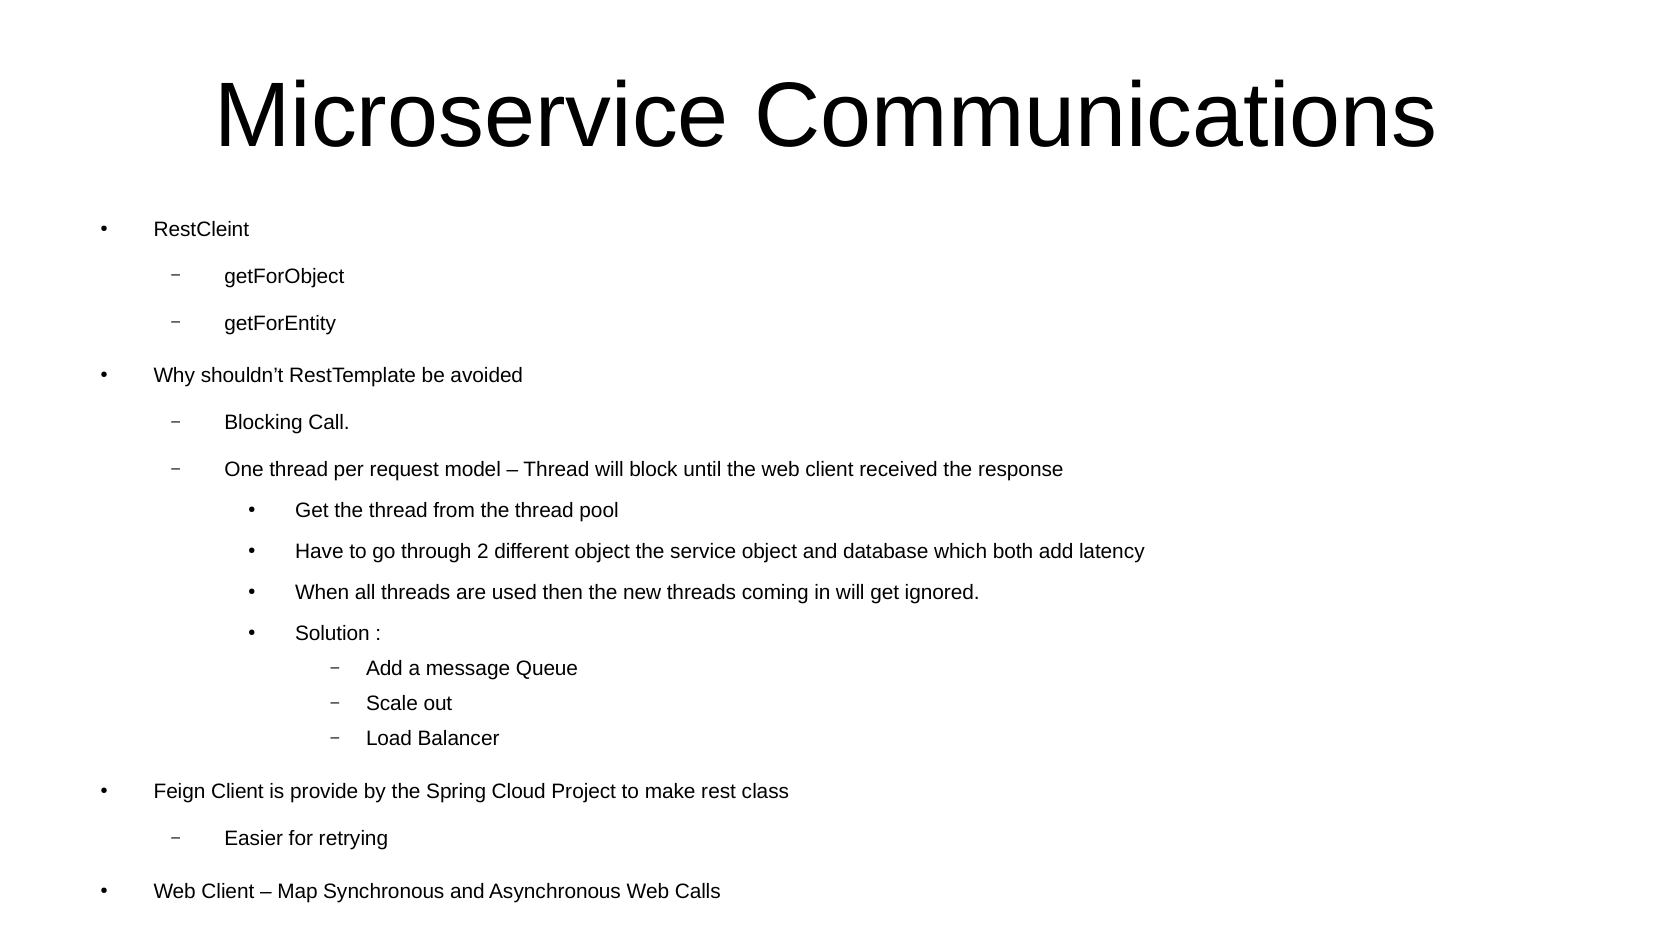

# Microservice Communications
RestCleint
getForObject
getForEntity
Why shouldn’t RestTemplate be avoided
Blocking Call.
One thread per request model – Thread will block until the web client received the response
Get the thread from the thread pool
Have to go through 2 different object the service object and database which both add latency
When all threads are used then the new threads coming in will get ignored.
Solution :
Add a message Queue
Scale out
Load Balancer
Feign Client is provide by the Spring Cloud Project to make rest class
Easier for retrying
Web Client – Map Synchronous and Asynchronous Web Calls